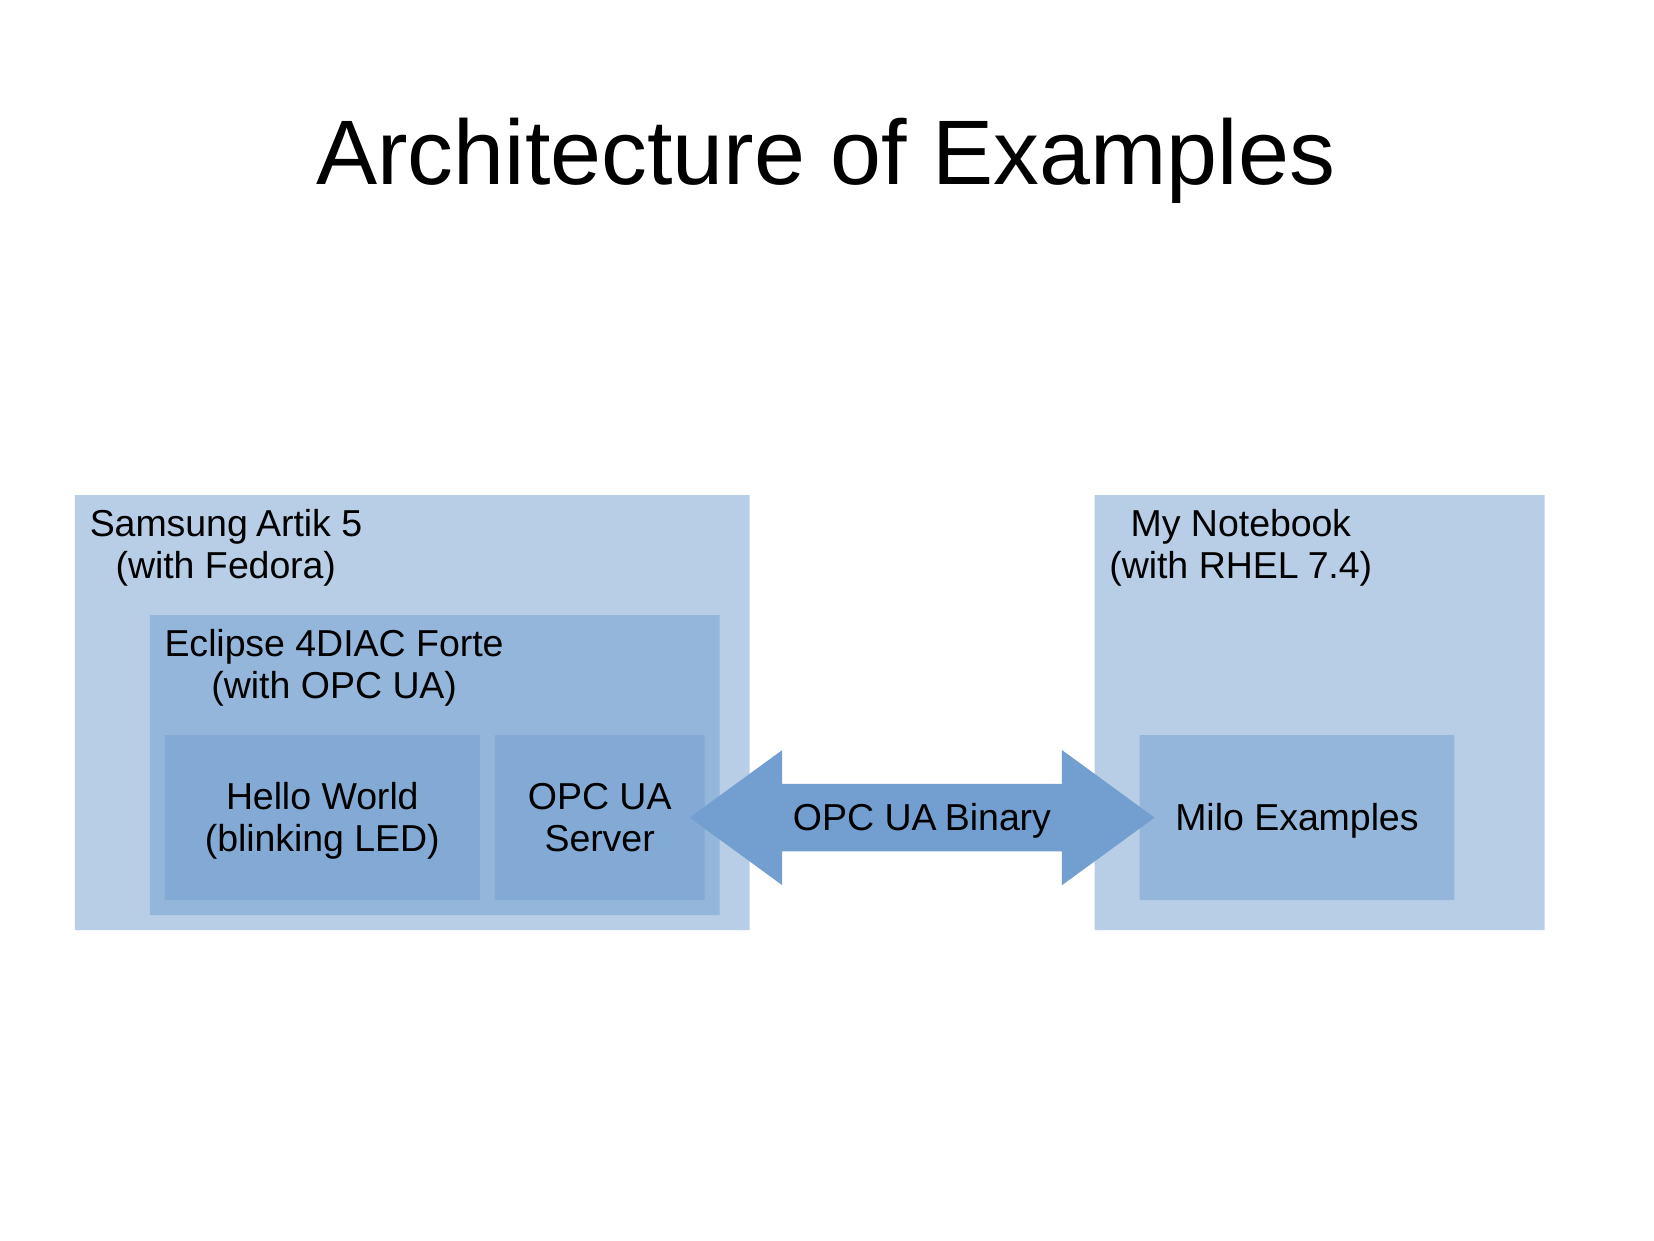

# Architecture of Examples
Samsung Artik 5
(with Fedora)
My Notebook
(with RHEL 7.4)
Eclipse 4DIAC Forte
(with OPC UA)
Hello World
(blinking LED)
OPC UA
Server
Milo Examples
OPC UA Binary